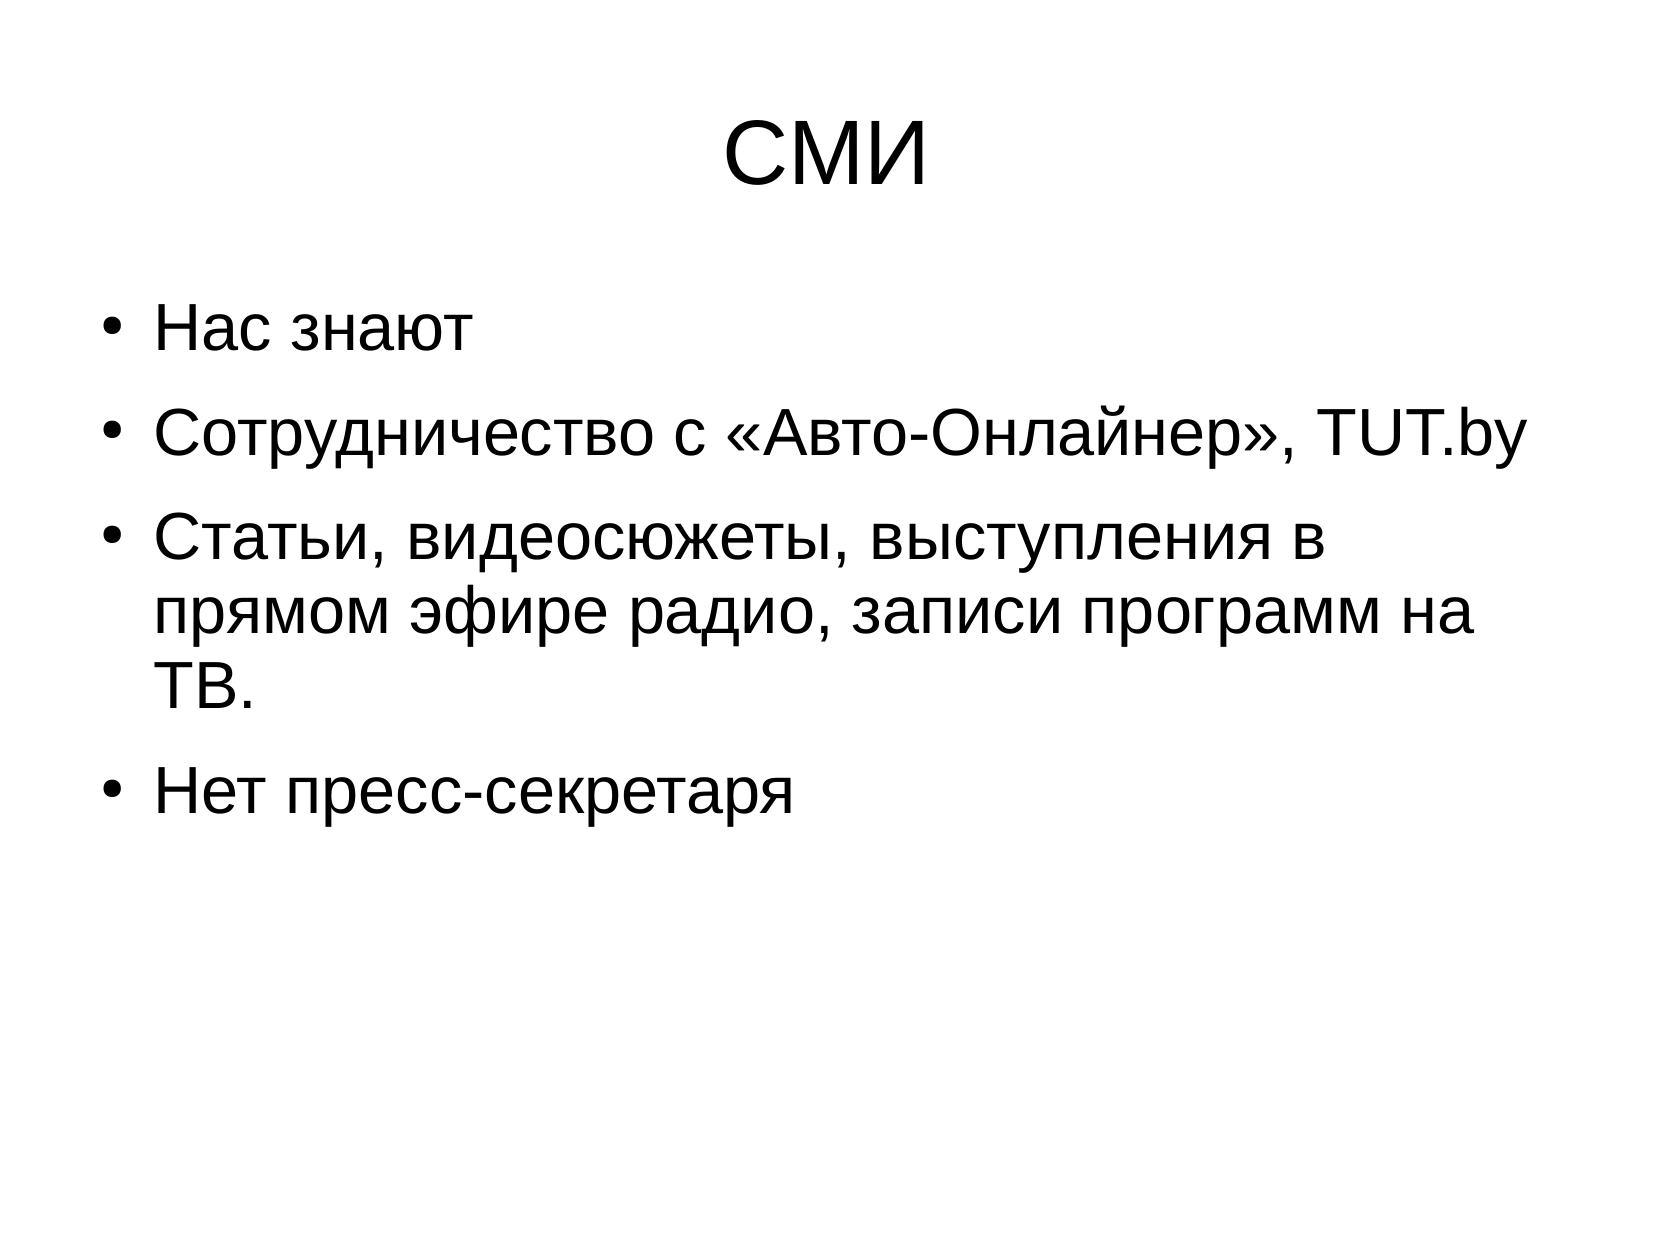

# СМИ
Нас знают
Сотрудничество с «Авто-Онлайнер», TUT.by
Статьи, видеосюжеты, выступления в прямом эфире радио, записи программ на ТВ.
Нет пресс-секретаря